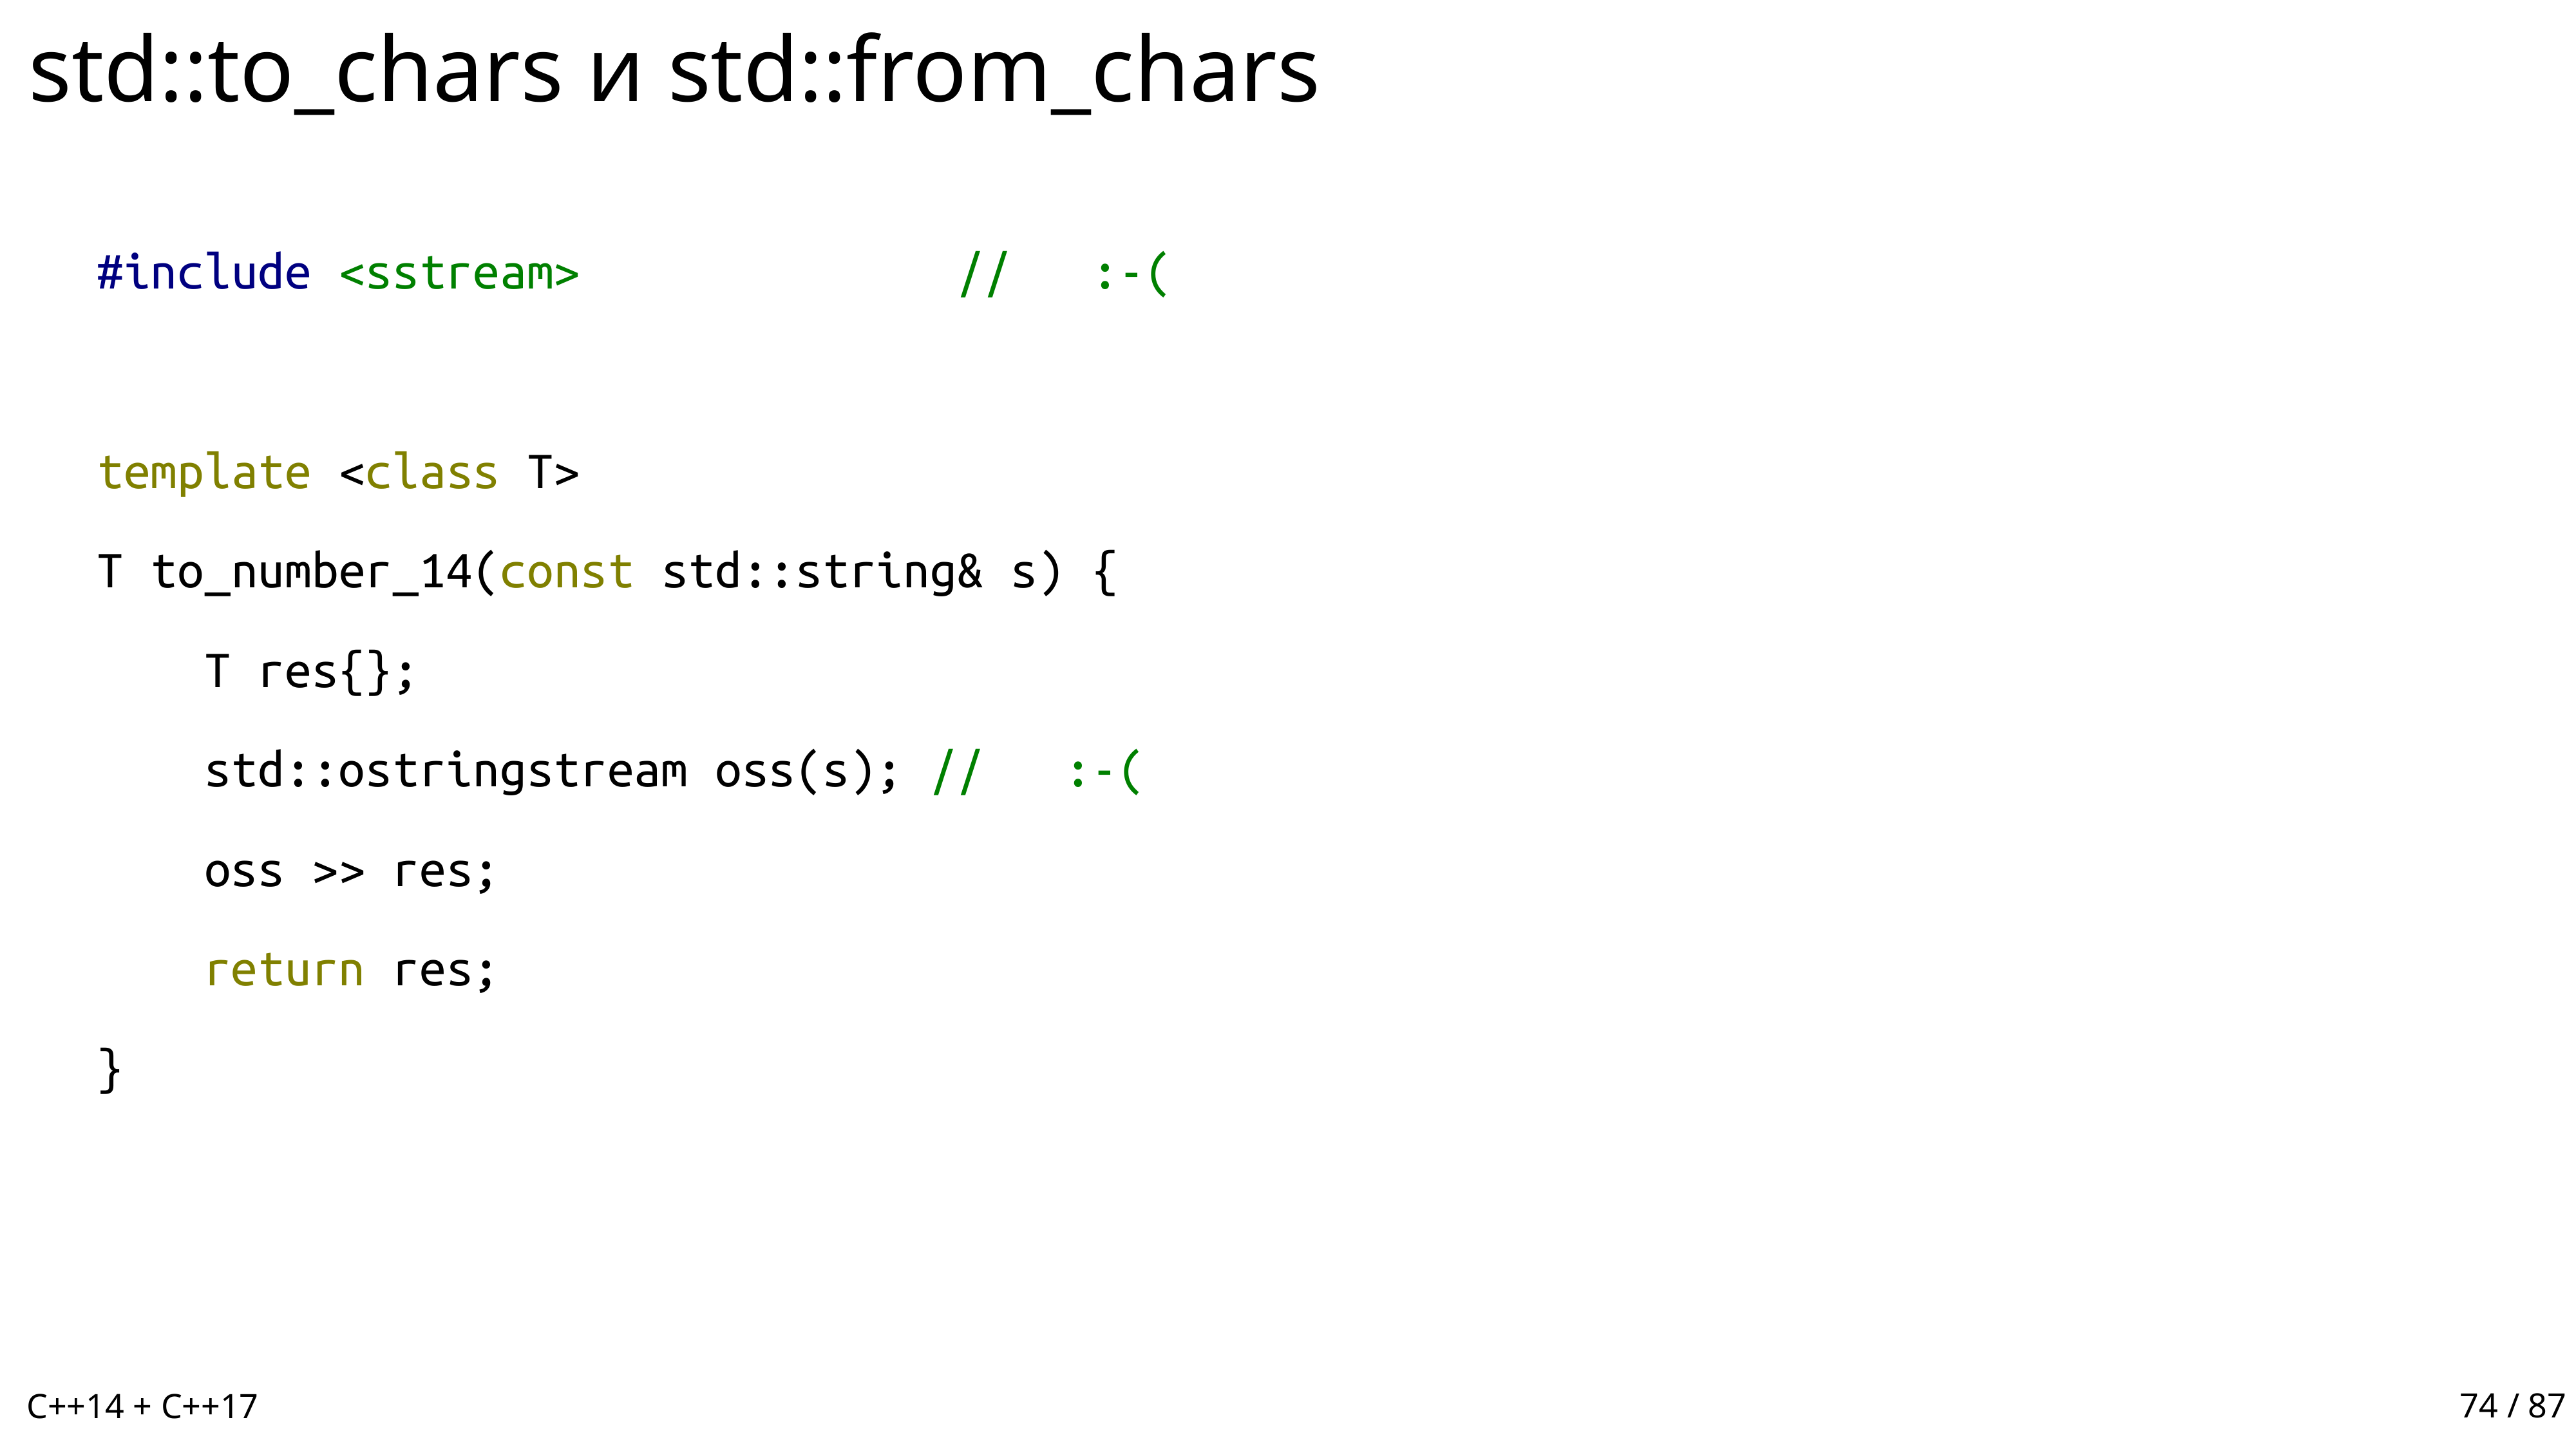

# std::to_chars и std::from_chars
#include <sstream> // :-(
template <class T>
T to_number_14(const std::string& s) {
 T res{};
 std::ostringstream oss(s); // :-(
 oss >> res;
 return res;
}
C++14 + C++17